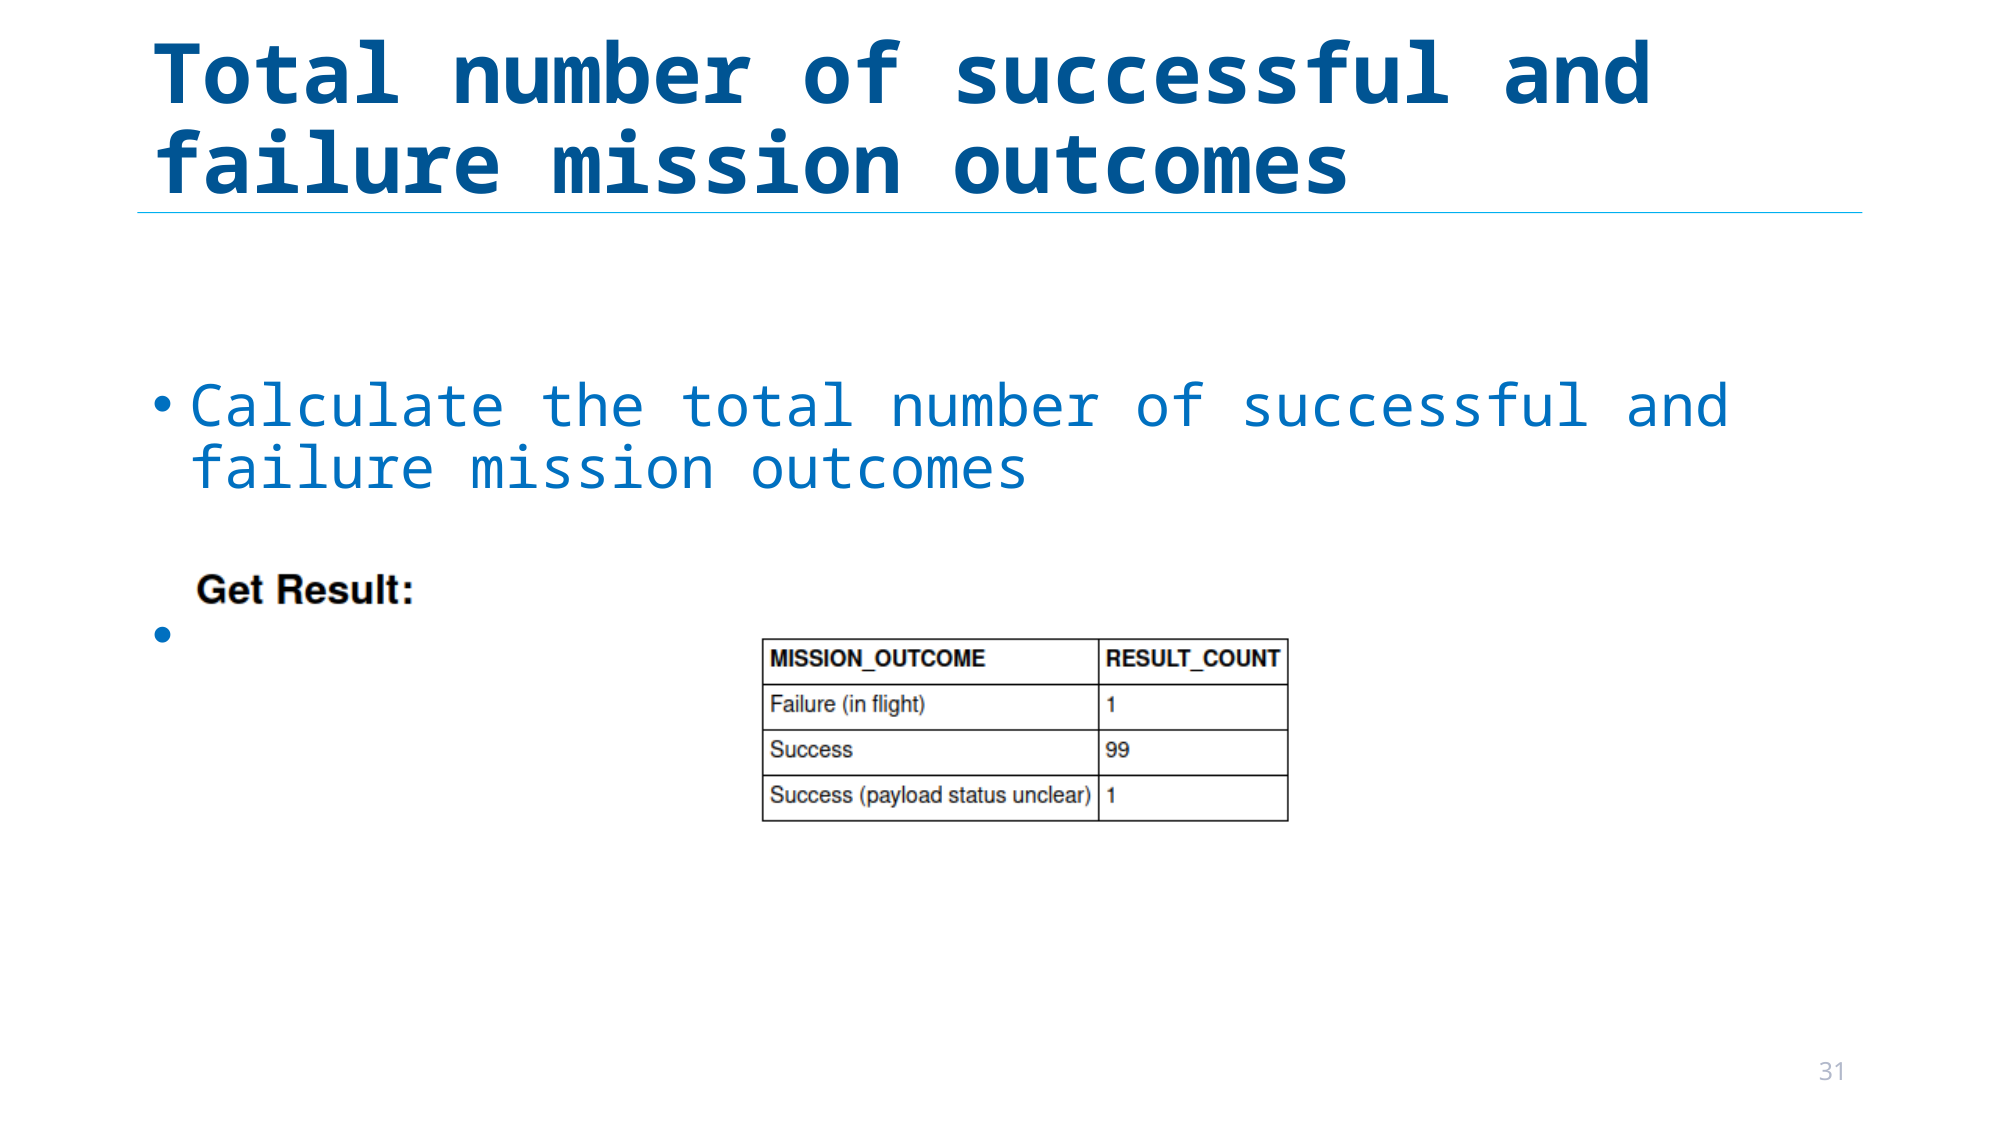

# Total number of successful and failure mission outcomes
Calculate the total number of successful and failure mission outcomes
Present your query result with a short explanation here